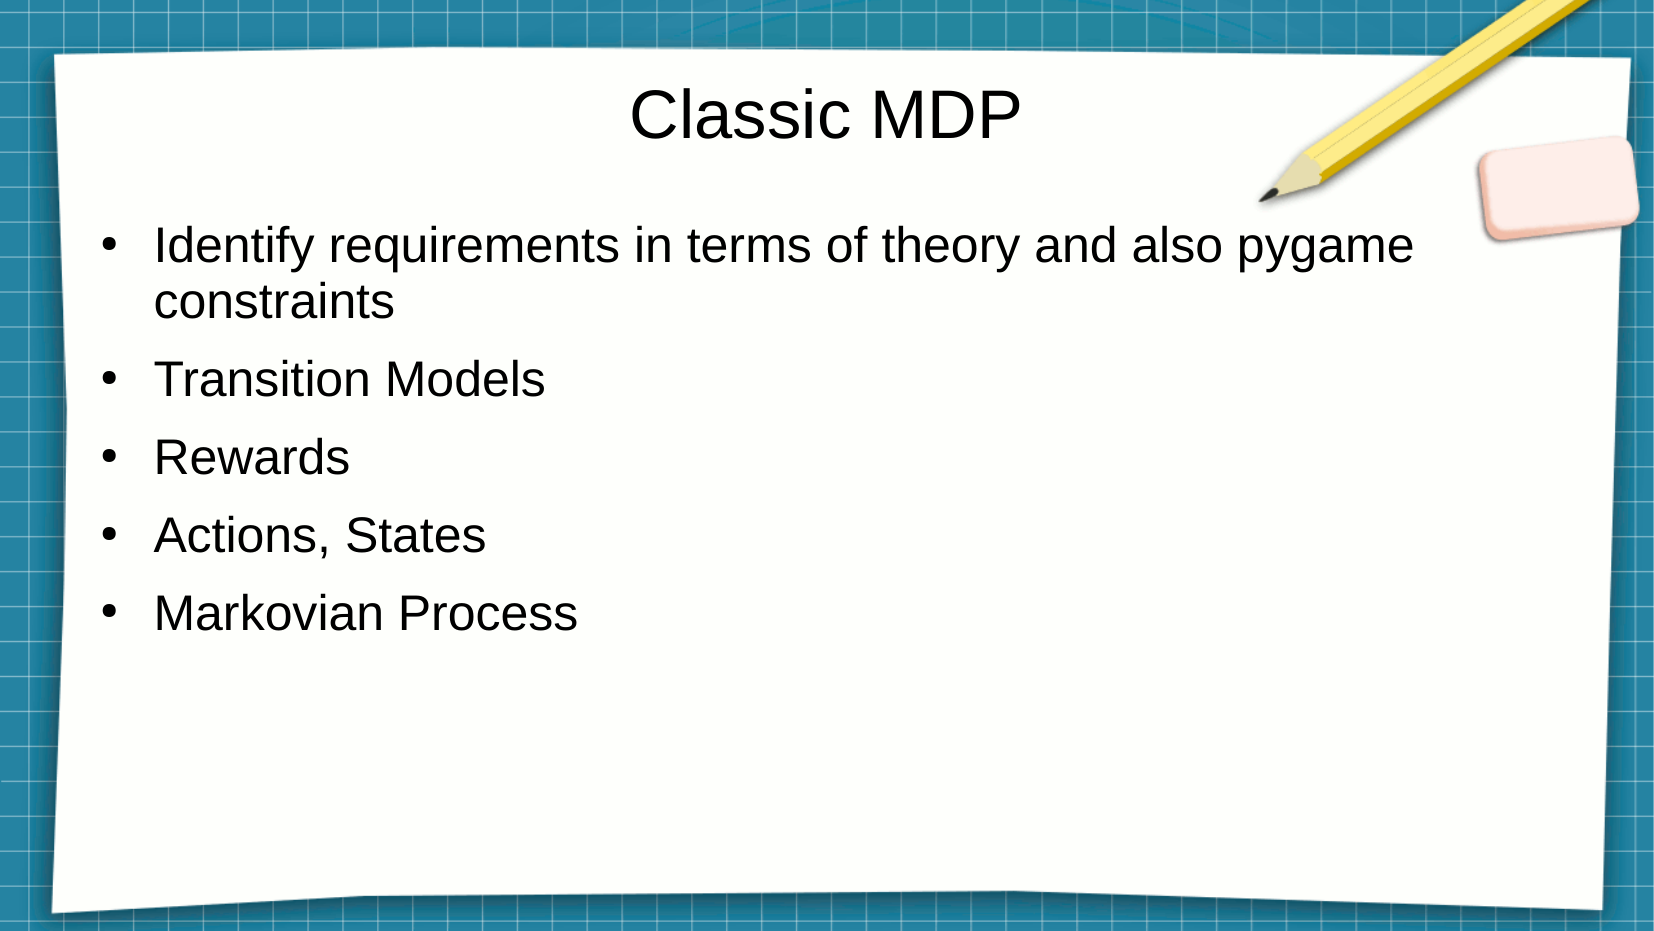

# Classic MDP
Identify requirements in terms of theory and also pygame constraints
Transition Models
Rewards
Actions, States
Markovian Process